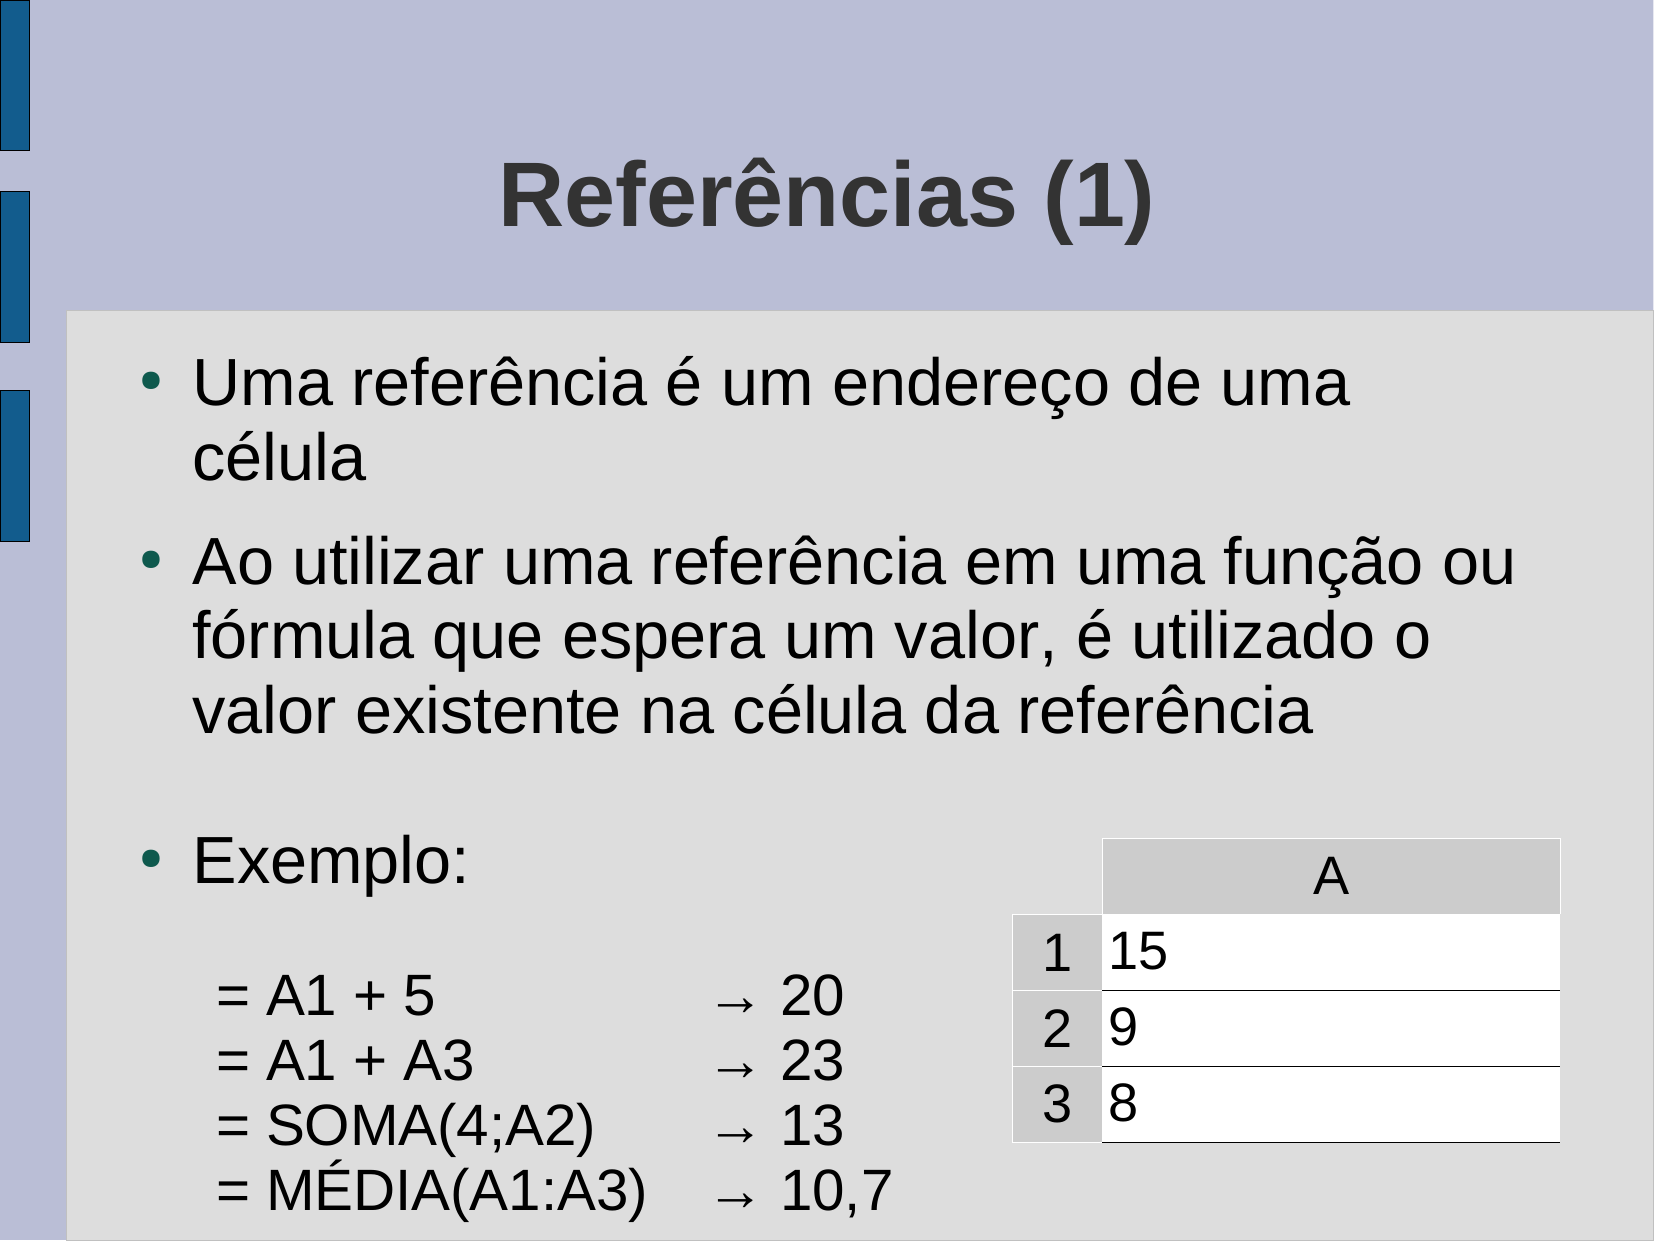

# Referências (1)
Uma referência é um endereço de uma célula
Ao utilizar uma referência em uma função ou fórmula que espera um valor, é utilizado o valor existente na célula da referência
Exemplo:
= A1 + 5				→	20
= A1 + A3				→	23
= SOMA(4;A2)		→	13
= MÉDIA(A1:A3)	→	10,7
| | A |
| --- | --- |
| 1 | 15 |
| 2 | 9 |
| 3 | 8 |